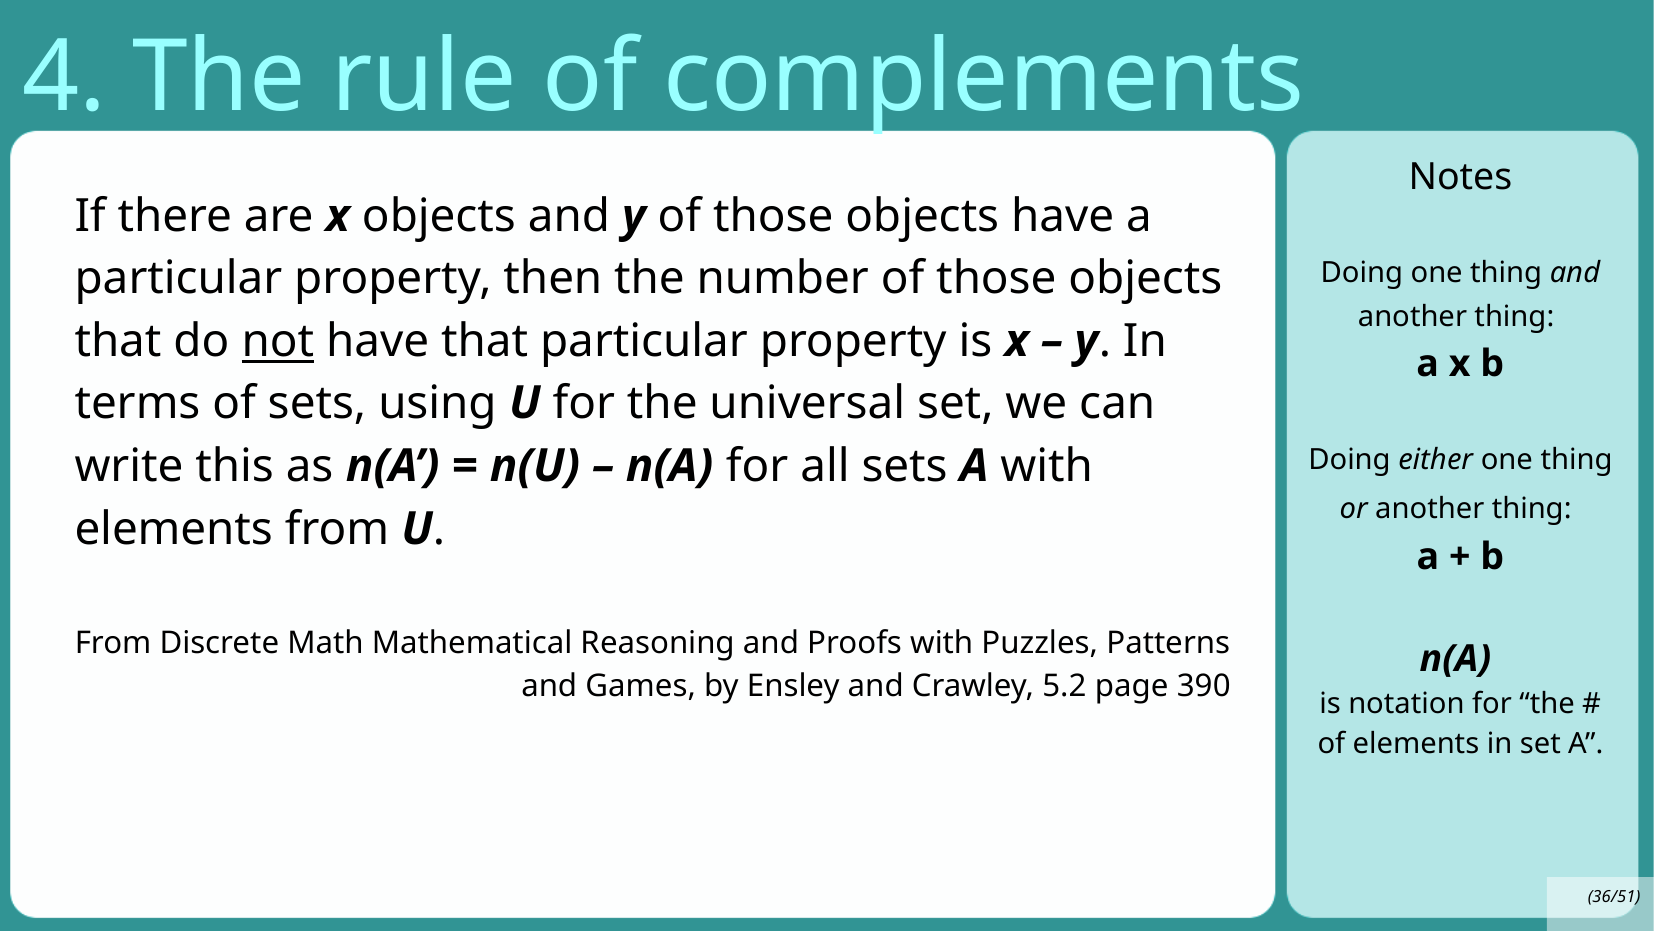

# 4. The rule of complements
Notes
Doing one thing and another thing:
a x b
Doing either one thing or another thing:
a + b
n(A)
is notation for “the # of elements in set A”.
If there are x objects and y of those objects have a particular property, then the number of those objects that do not have that particular property is x – y. In terms of sets, using U for the universal set, we can write this as n(A’) = n(U) – n(A) for all sets A with elements from U.
From Discrete Math Mathematical Reasoning and Proofs with Puzzles, Patterns
and Games, by Ensley and Crawley, 5.2 page 390